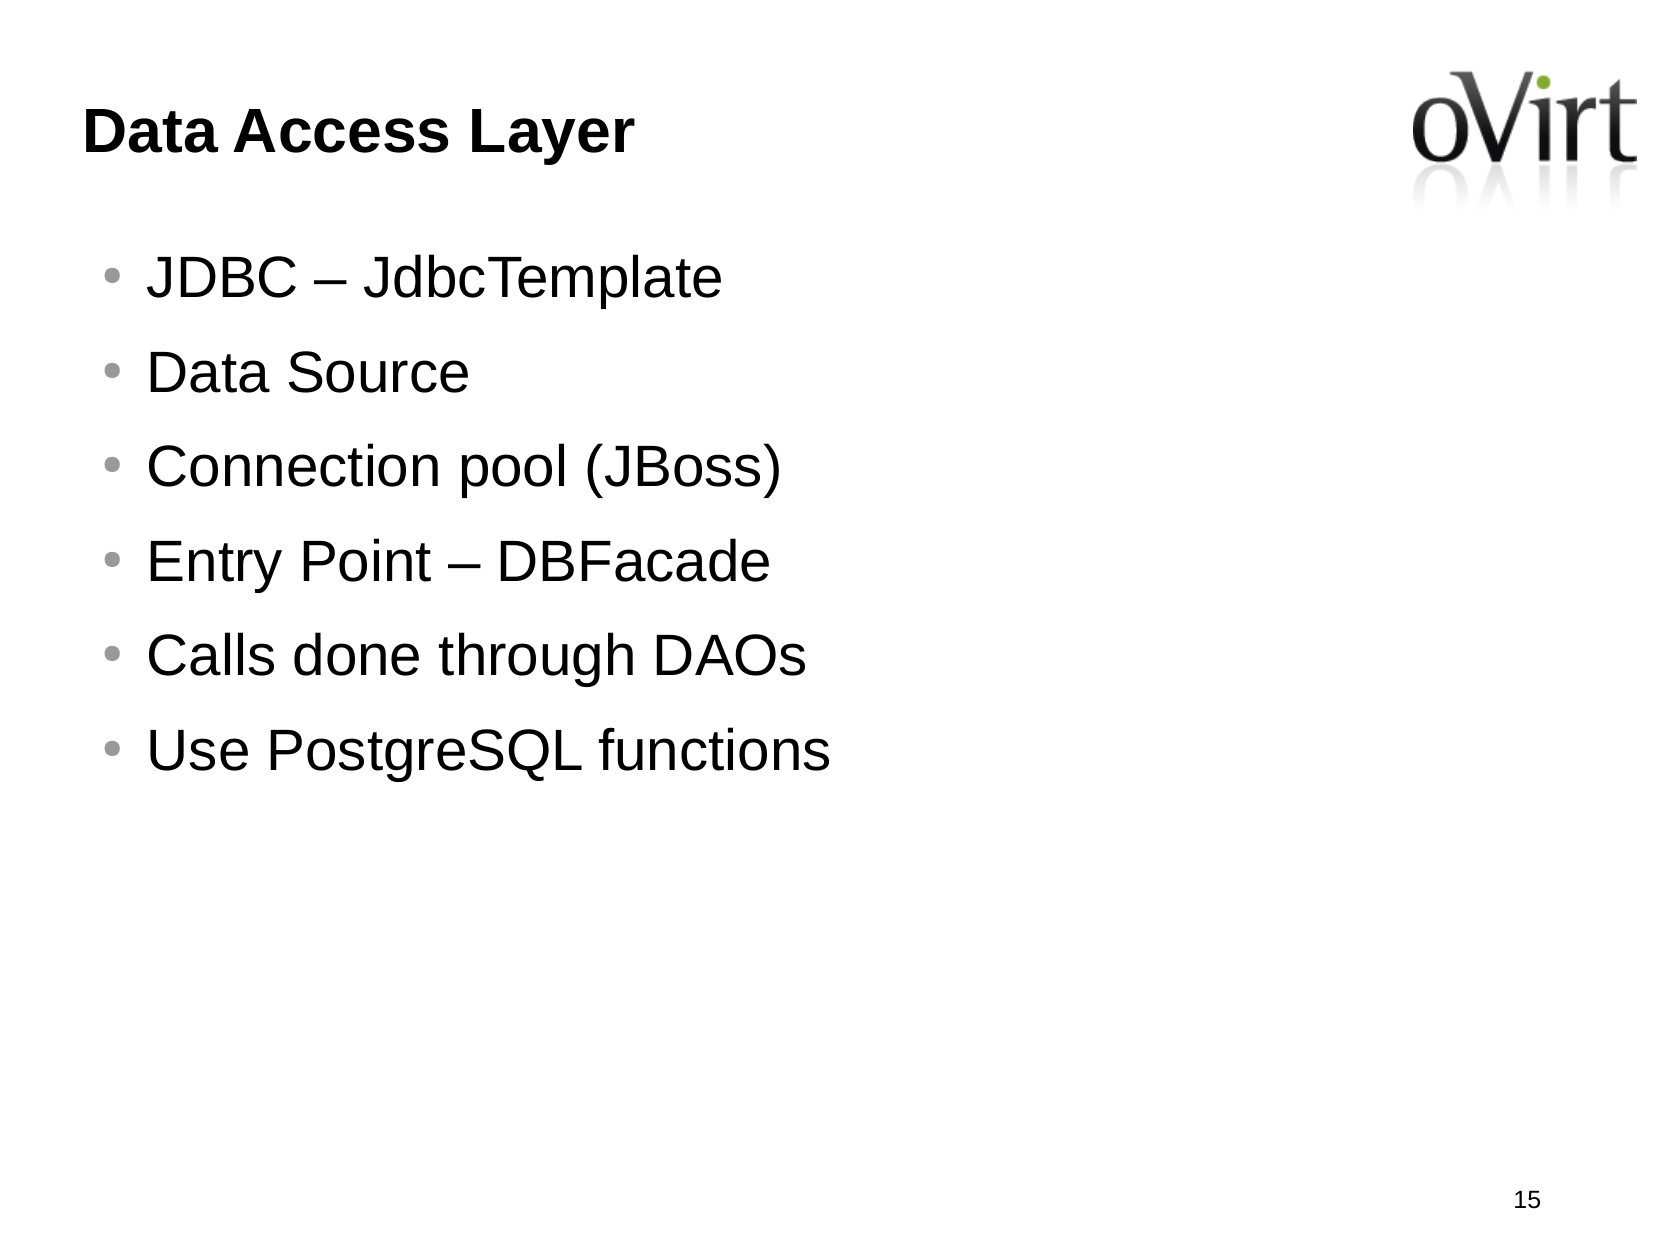

# Data Access Layer
JDBC – JdbcTemplate
Data Source
Connection pool (JBoss)
Entry Point – DBFacade
Calls done through DAOs
Use PostgreSQL functions